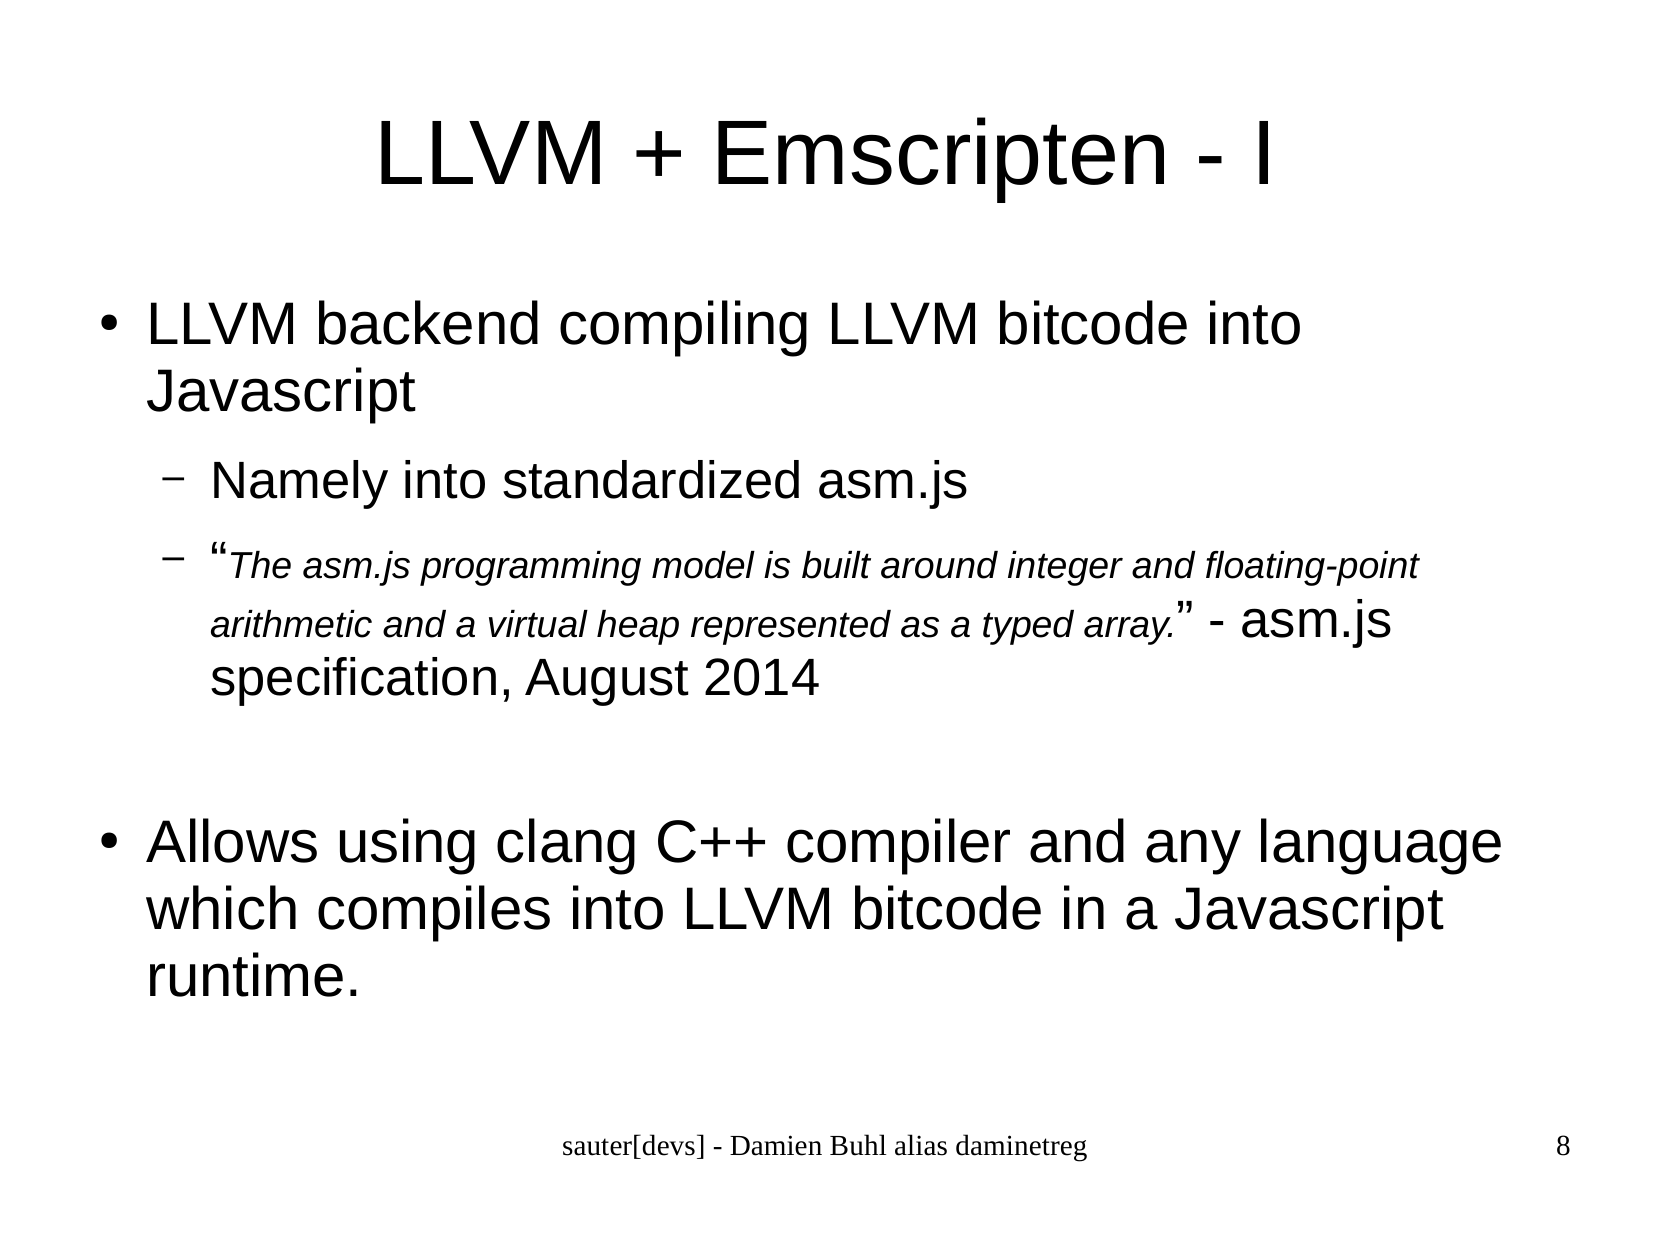

# LLVM + Emscripten - I
LLVM backend compiling LLVM bitcode into Javascript
Namely into standardized asm.js
“The asm.js programming model is built around integer and floating-point arithmetic and a virtual heap represented as a typed array.” - asm.js specification, August 2014
Allows using clang C++ compiler and any language which compiles into LLVM bitcode in a Javascript runtime.
8